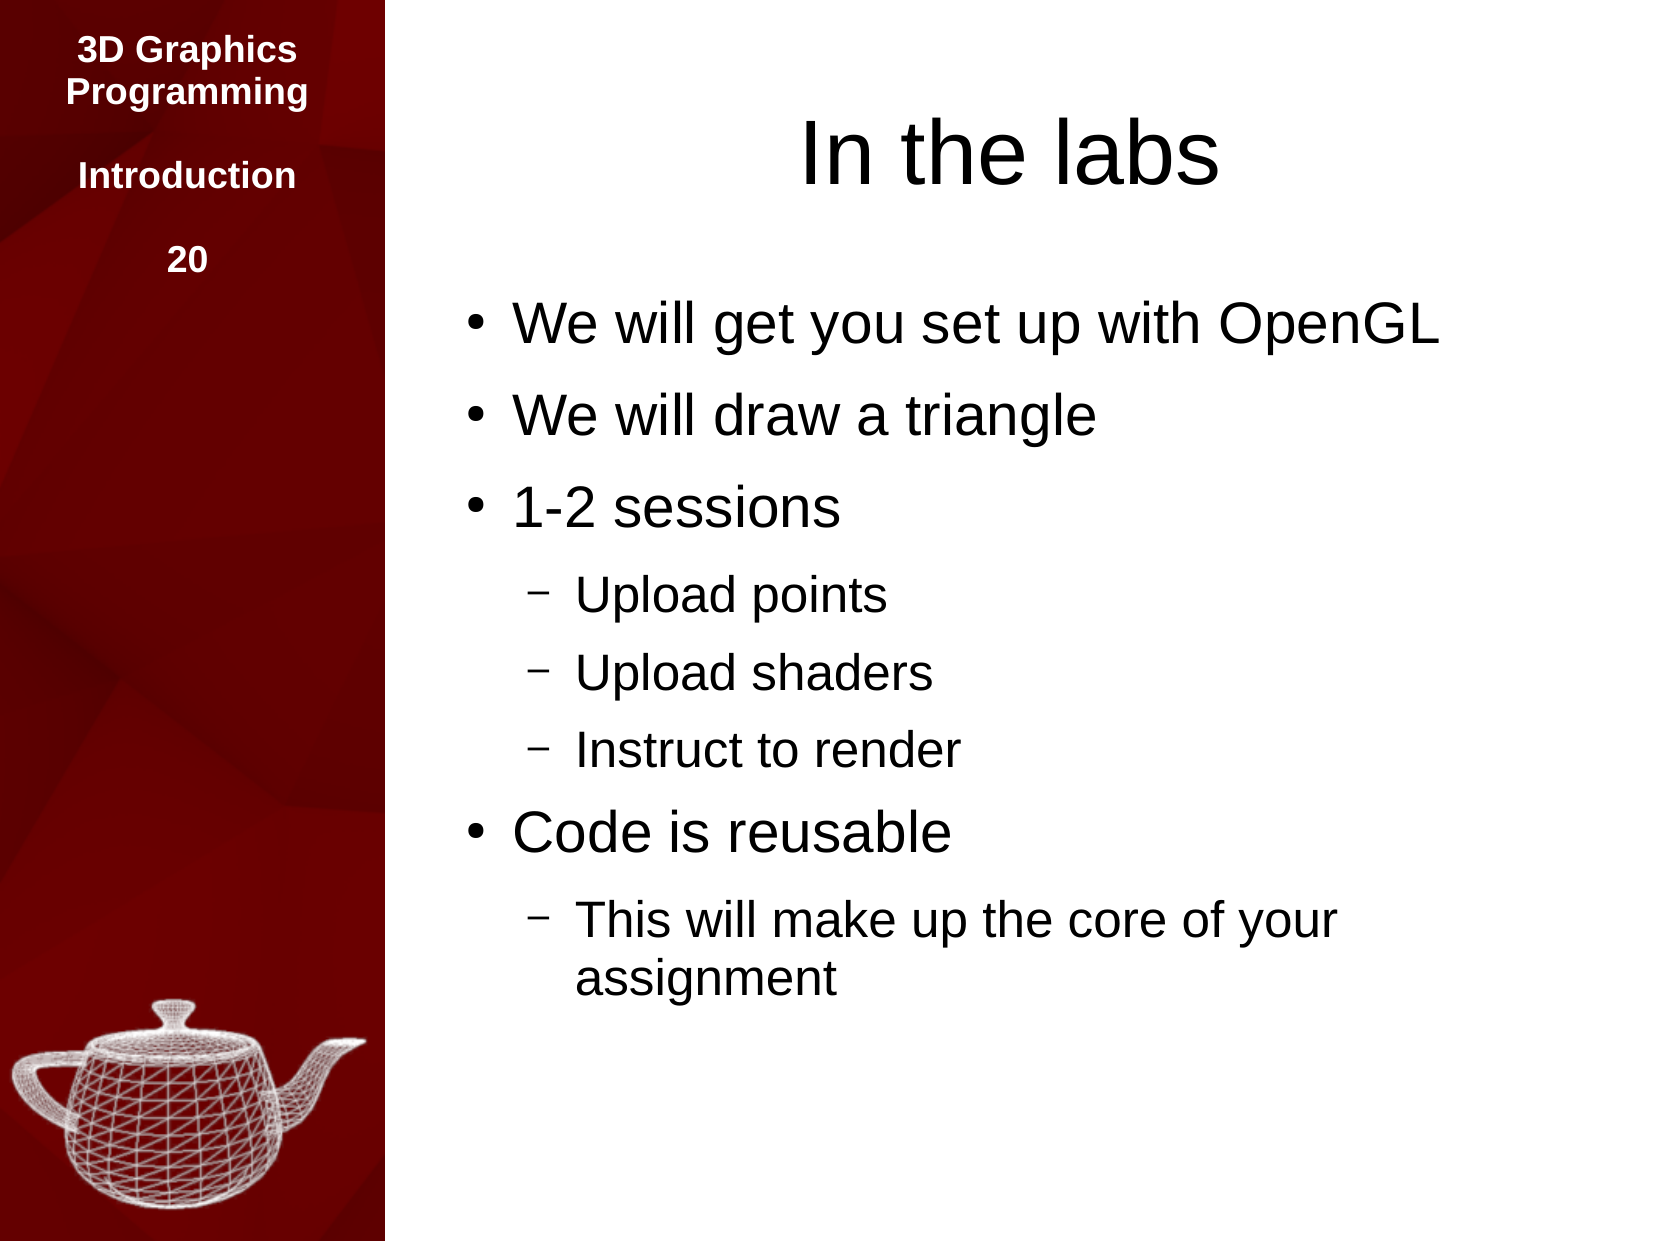

# In the labs
We will get you set up with OpenGL
We will draw a triangle
1-2 sessions
Upload points
Upload shaders
Instruct to render
Code is reusable
This will make up the core of your assignment